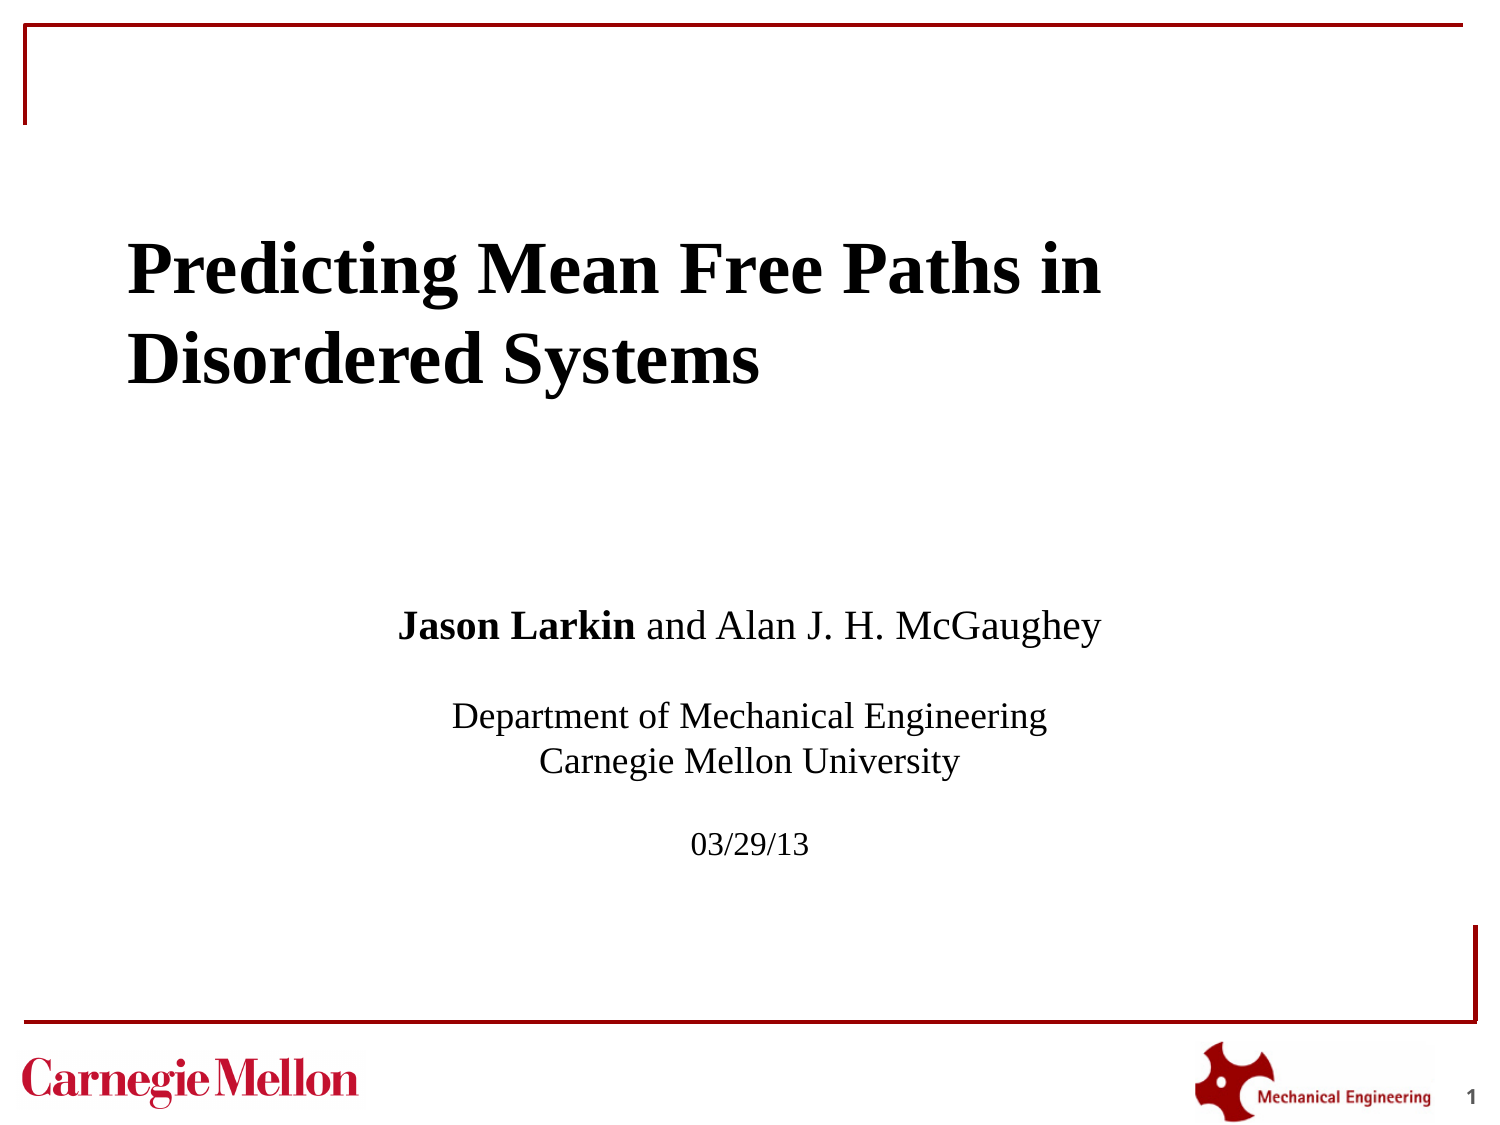

# Predicting Mean Free Paths in Disordered Systems
Jason Larkin and Alan J. H. McGaughey
Department of Mechanical Engineering
Carnegie Mellon University
03/29/13